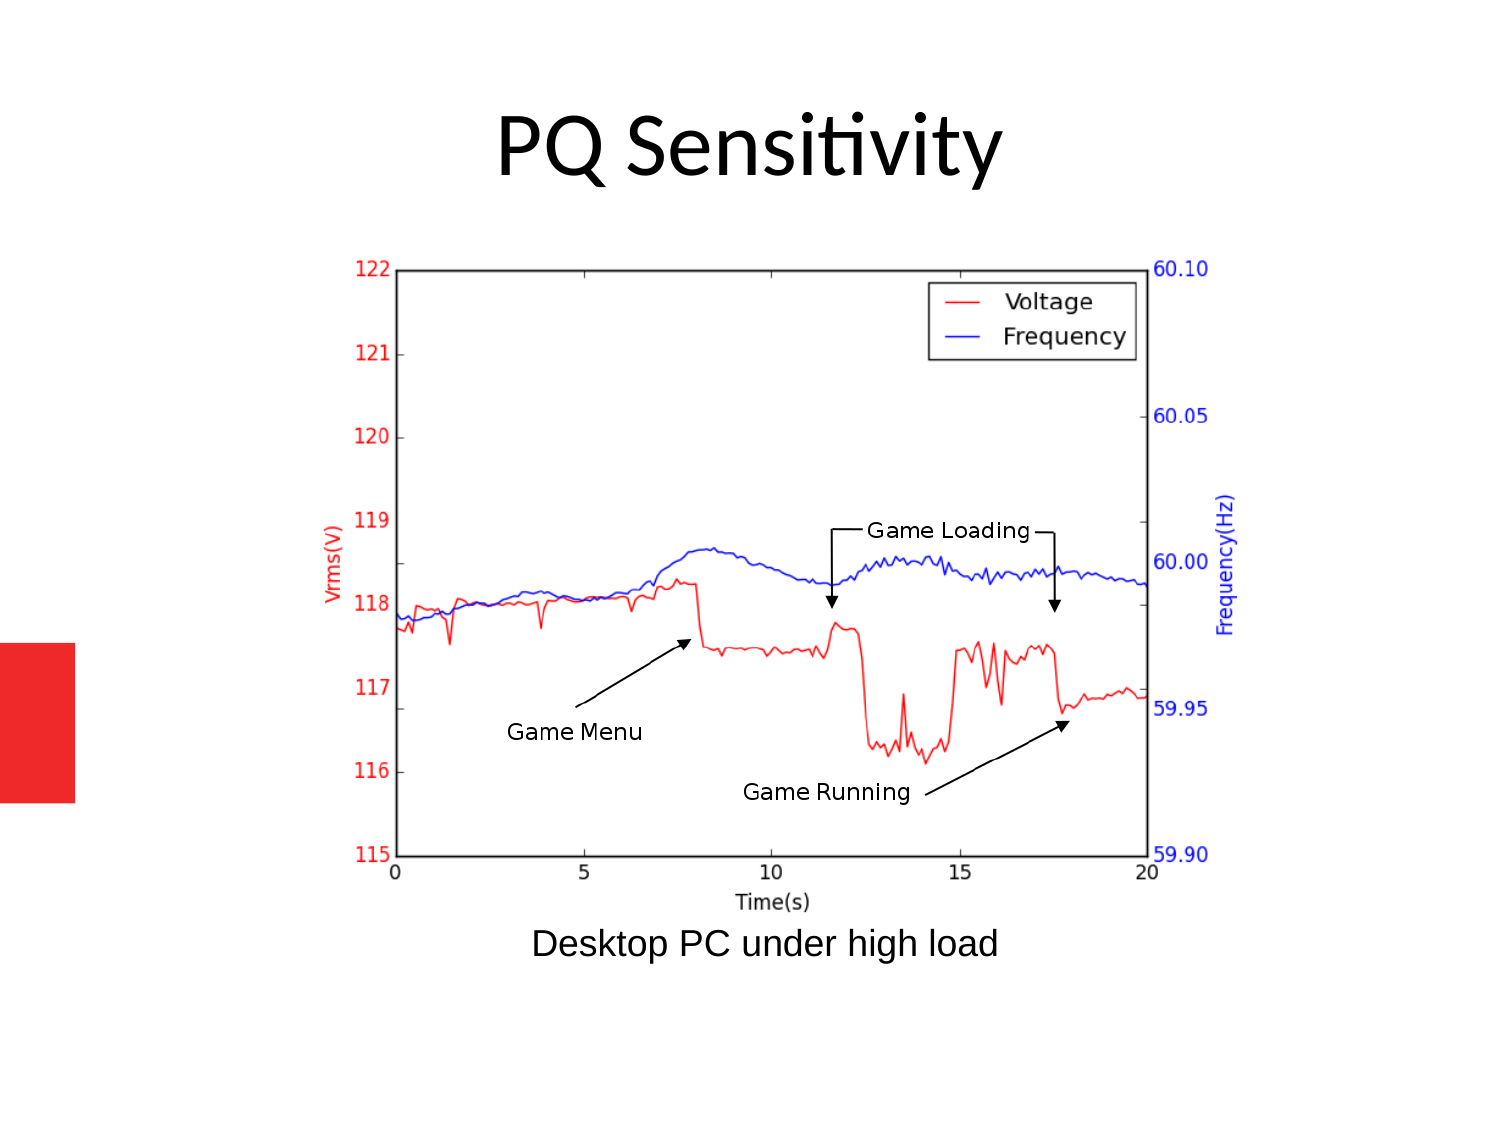

PQ Sensitivity
Desktop PC under high load